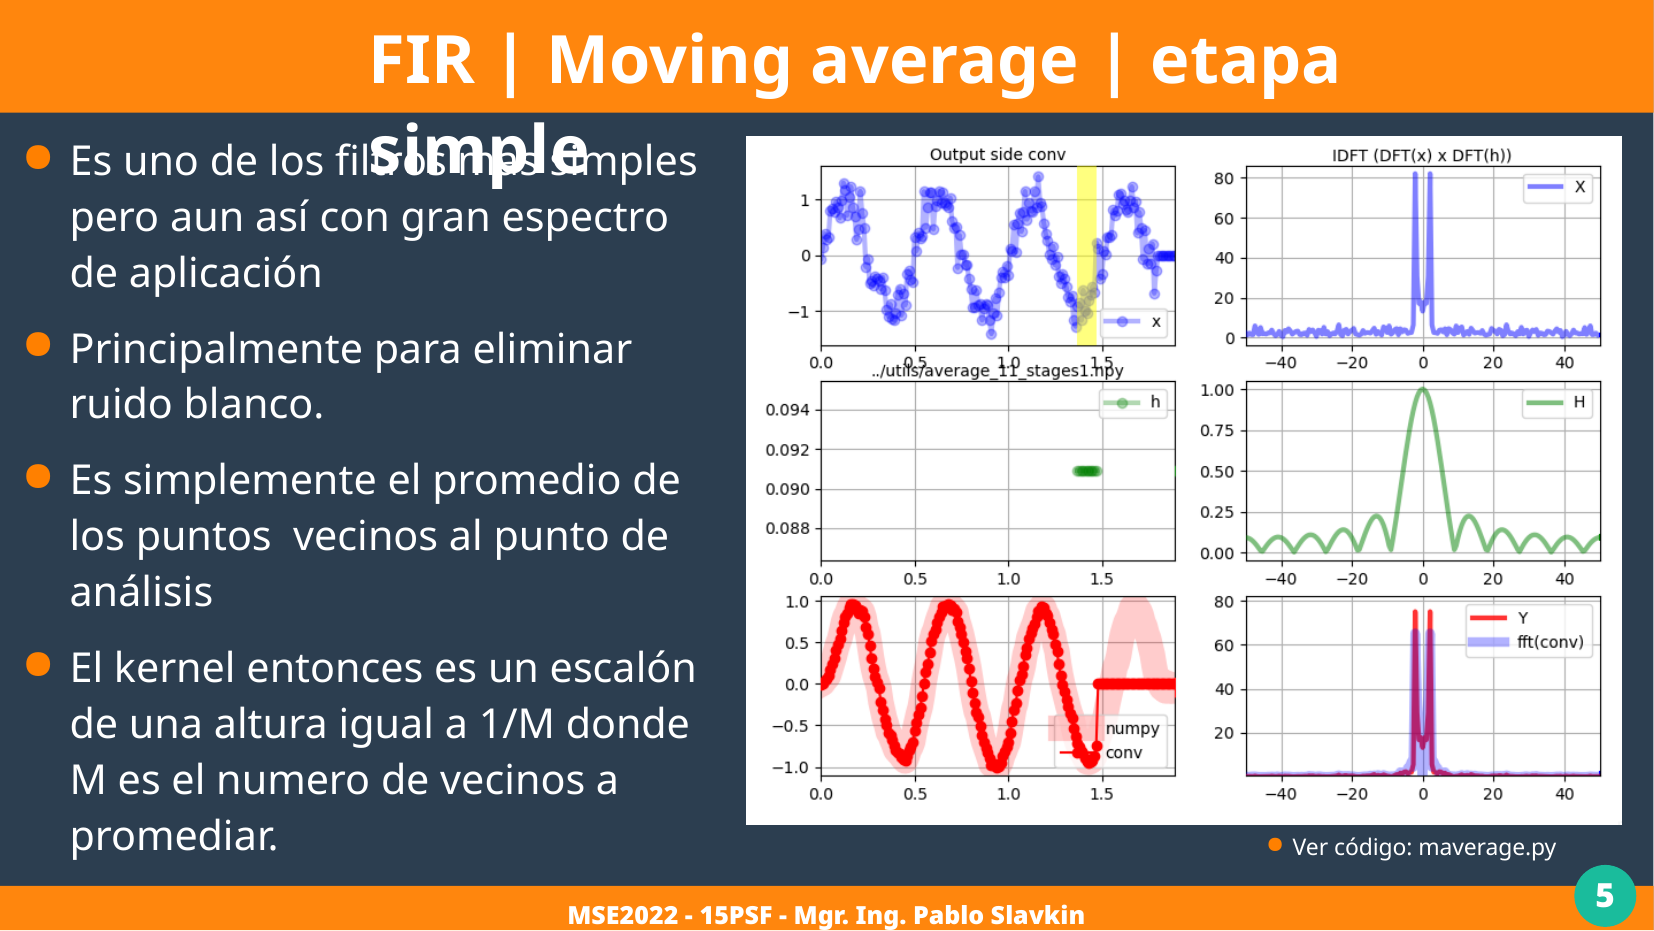

# FIR | Moving average | etapa simple
Es uno de los filtros mas simples pero aun así con gran espectro de aplicación
Principalmente para eliminar ruido blanco.
Es simplemente el promedio de los puntos vecinos al punto de análisis
El kernel entonces es un escalón de una altura igual a 1/M donde M es el numero de vecinos a promediar.
Ver código: maverage.py
MSE2022 - 15PSF - Mgr. Ing. Pablo Slavkin